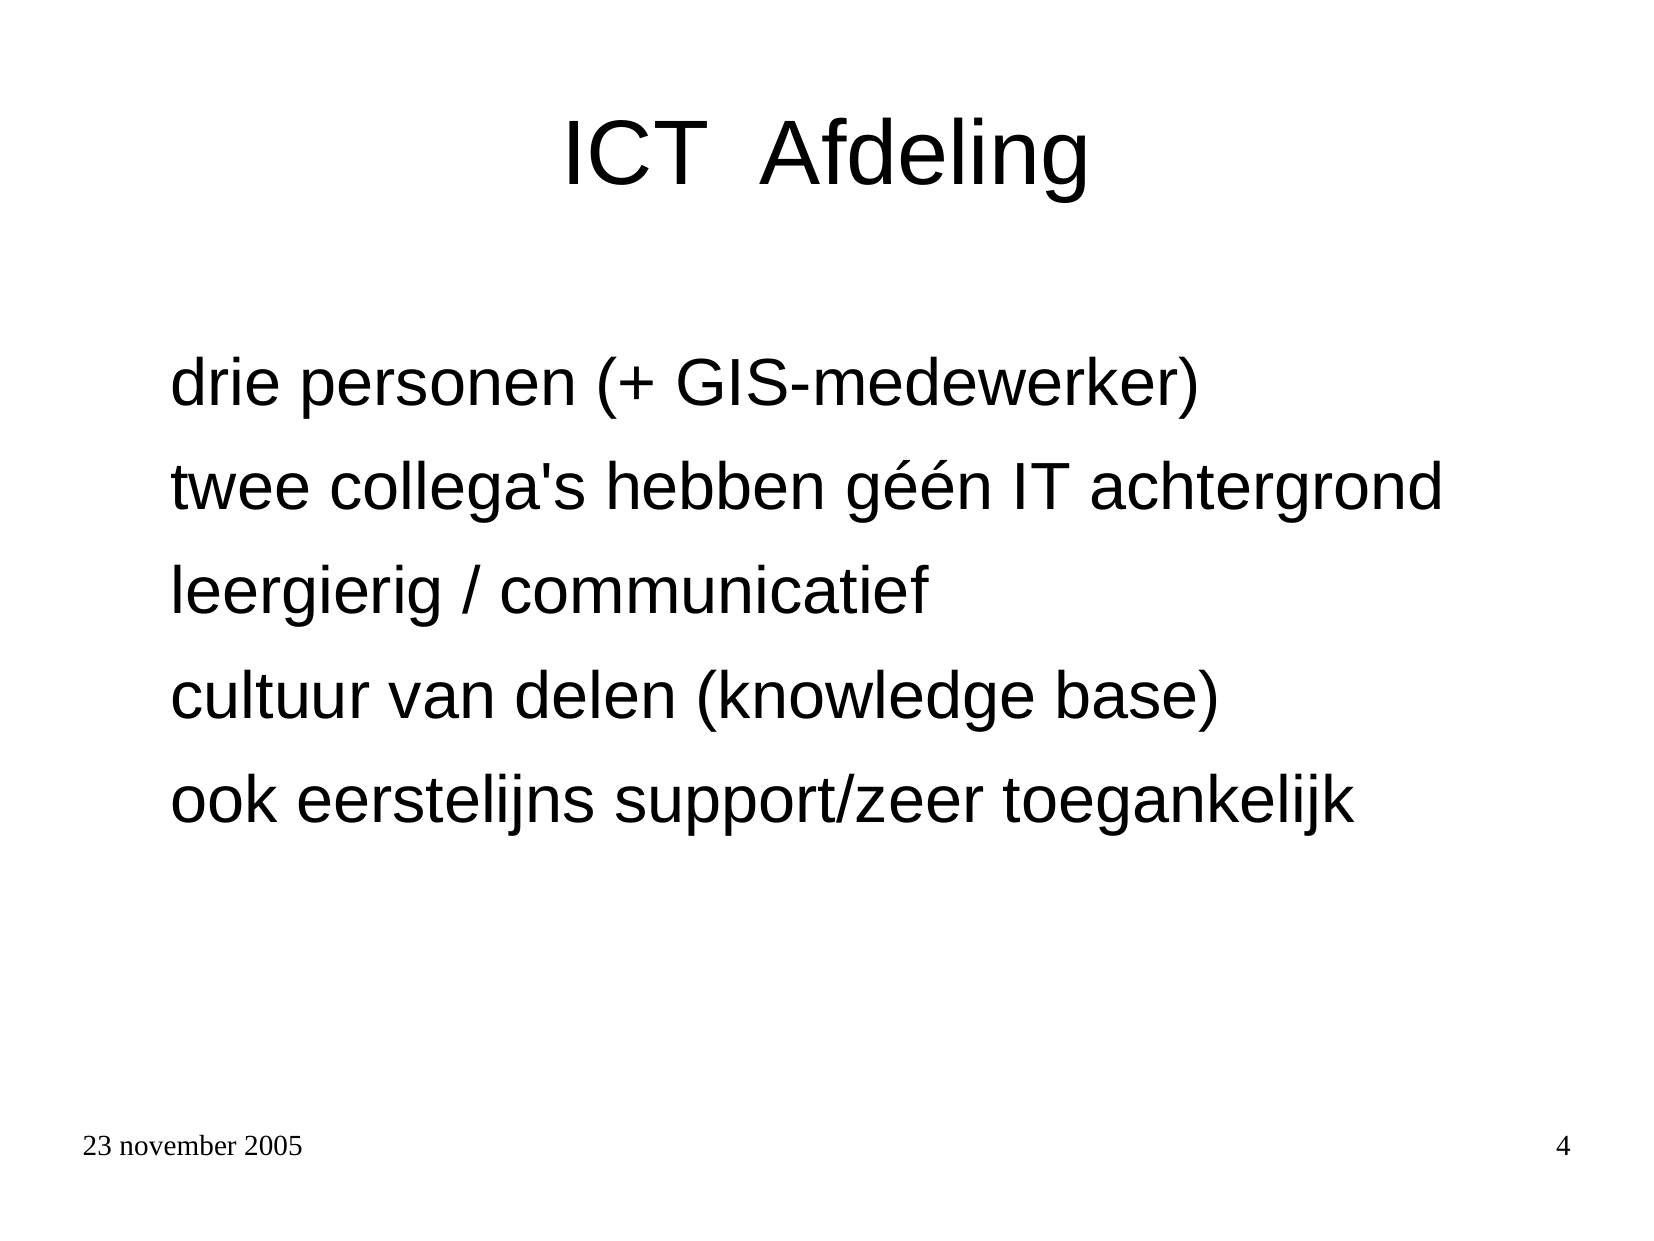

# ICT Afdeling
drie personen (+ GIS-medewerker)
twee collega's hebben géén IT achtergrond
leergierig / communicatief
cultuur van delen (knowledge base)
ook eerstelijns support/zeer toegankelijk
23 november 2005
4